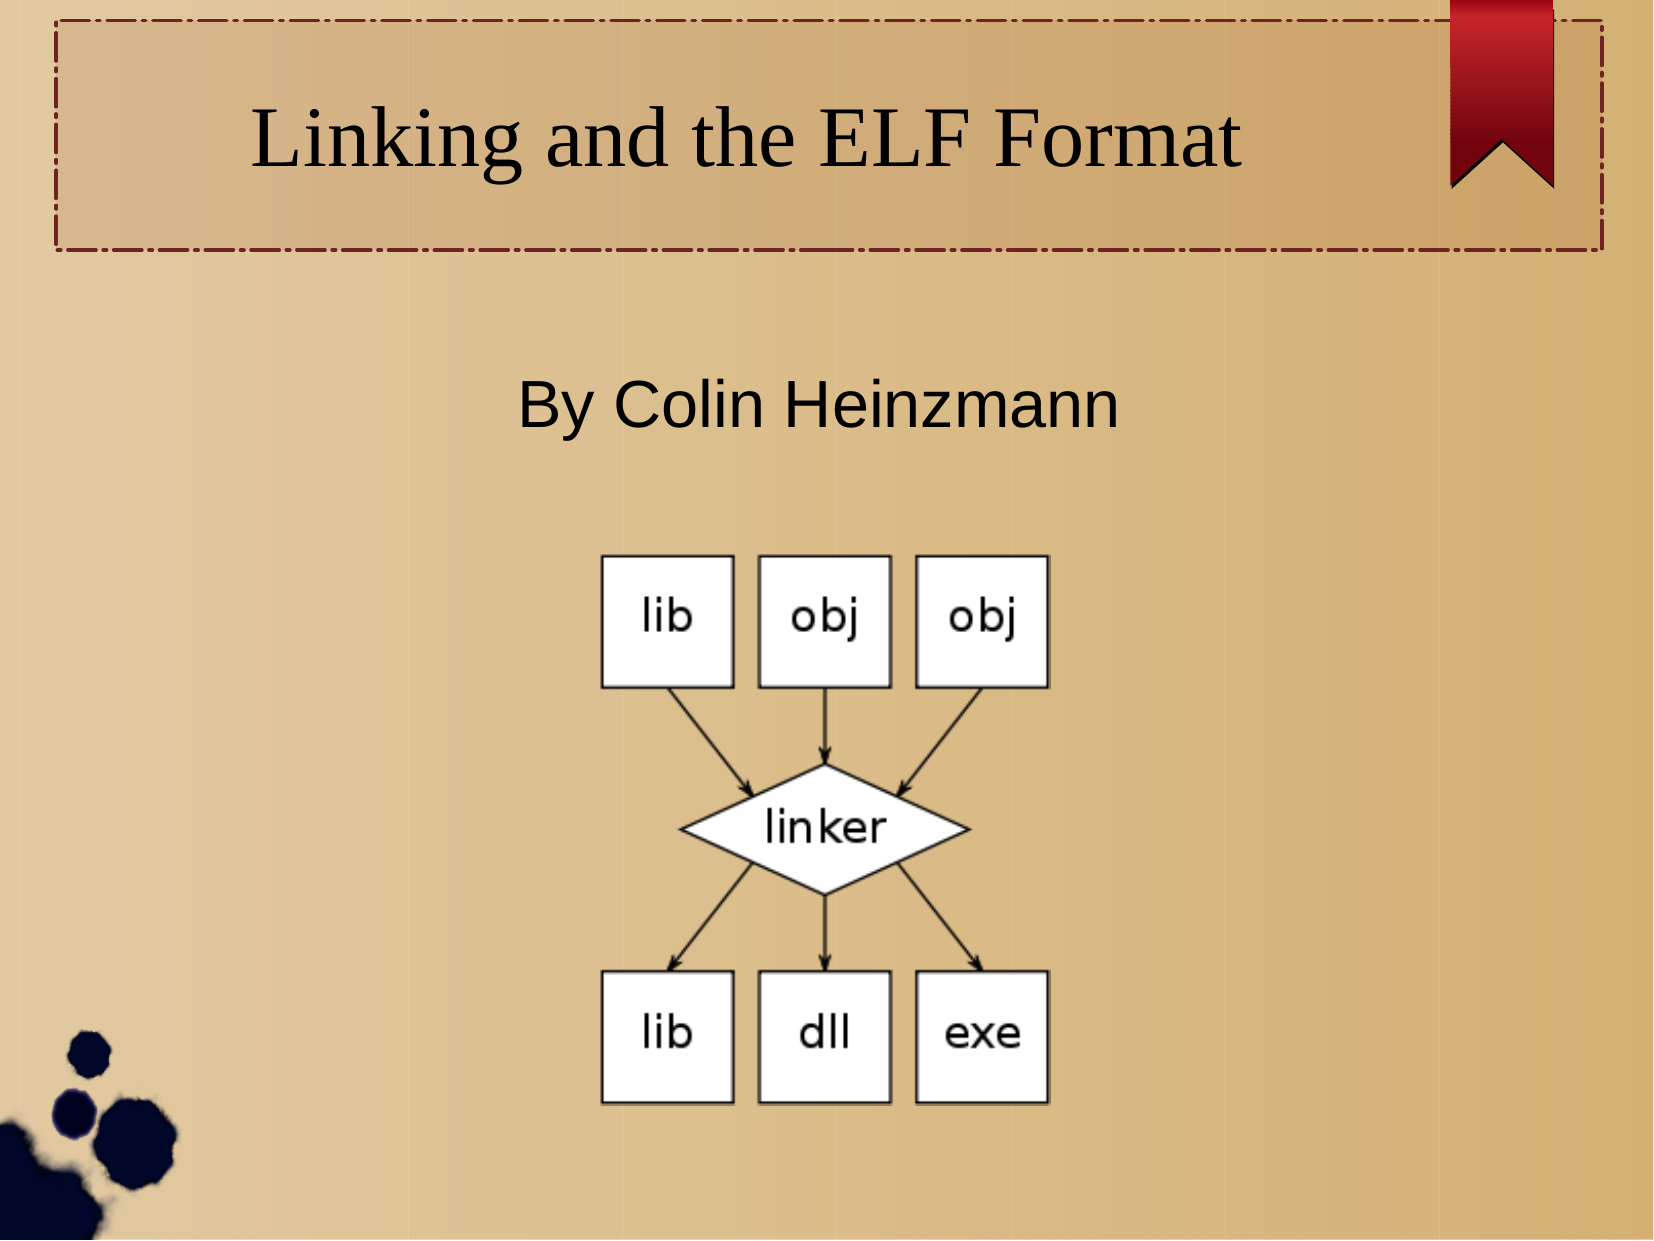

# Linking and the ELF Format
By Colin Heinzmann